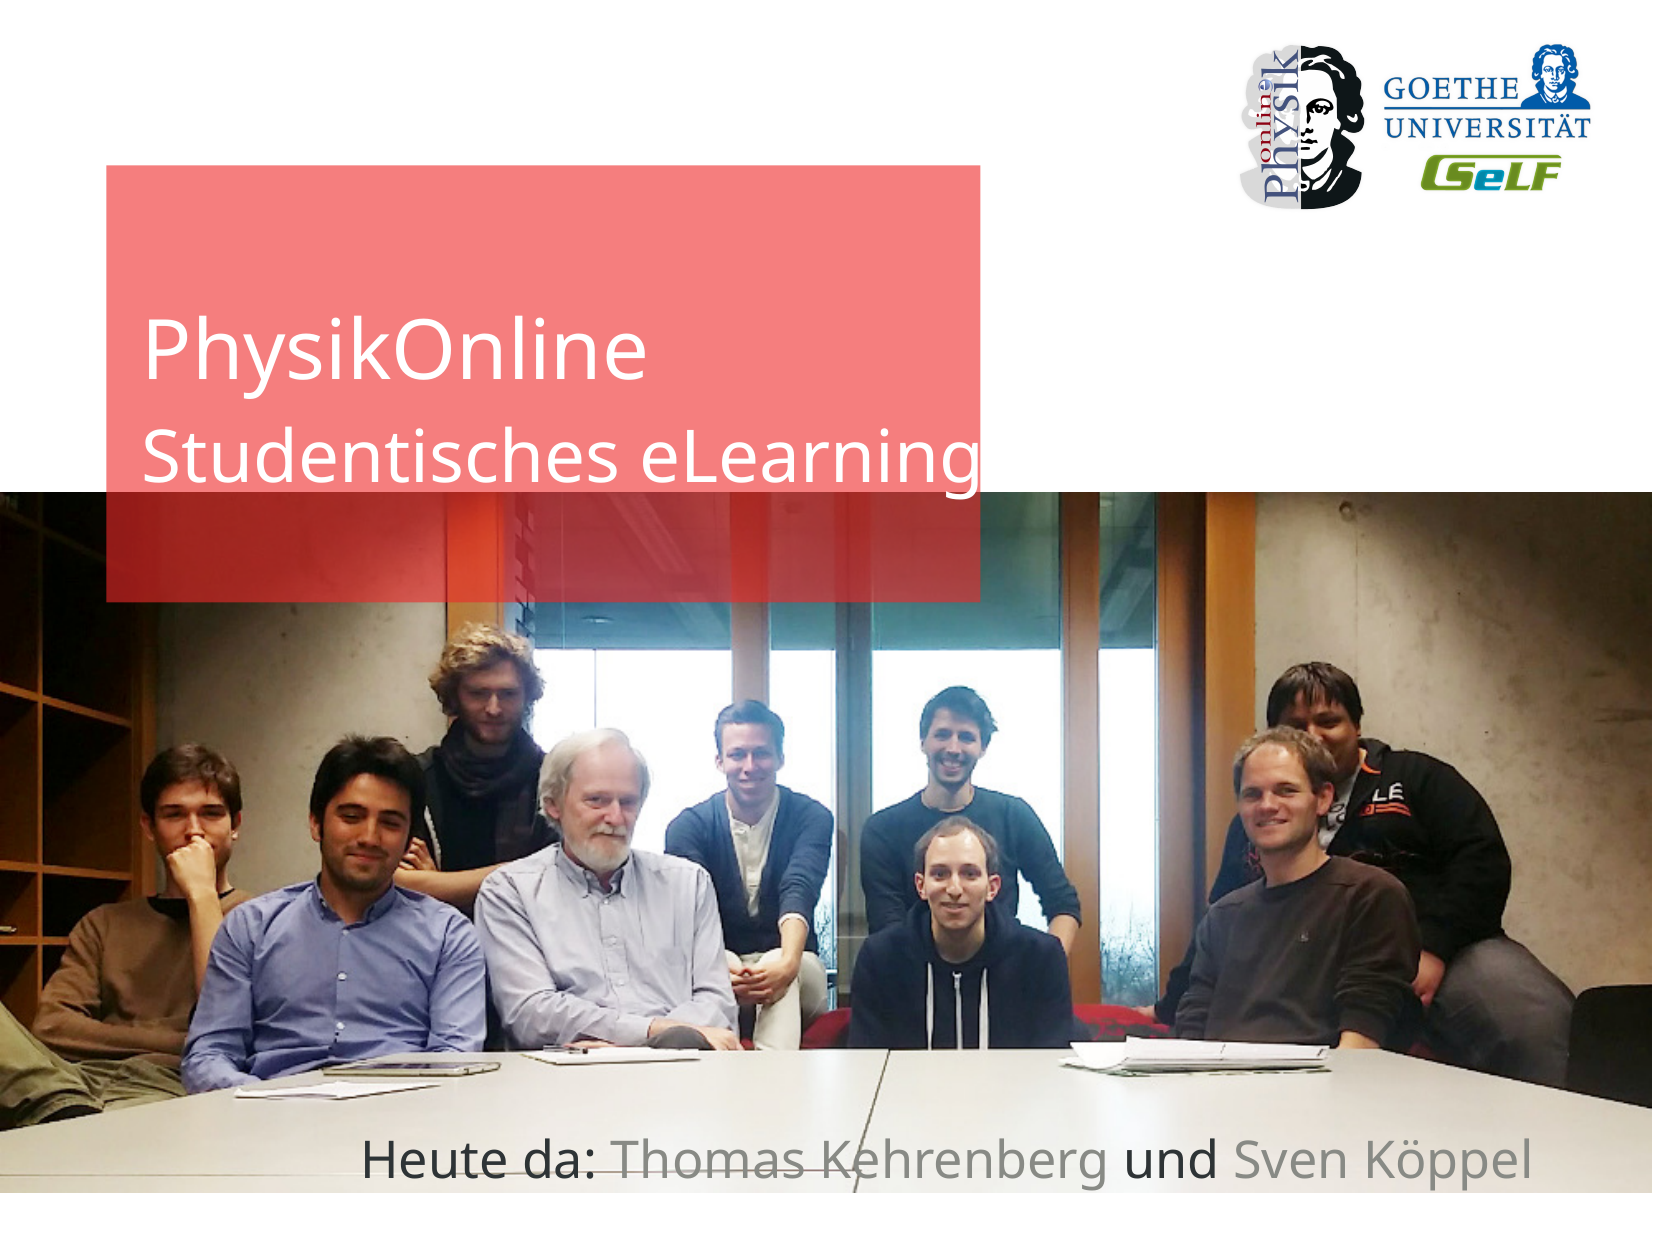

PhysikOnline
Studentisches eLearning
Heute da: Thomas Kehrenberg und Sven Köppel